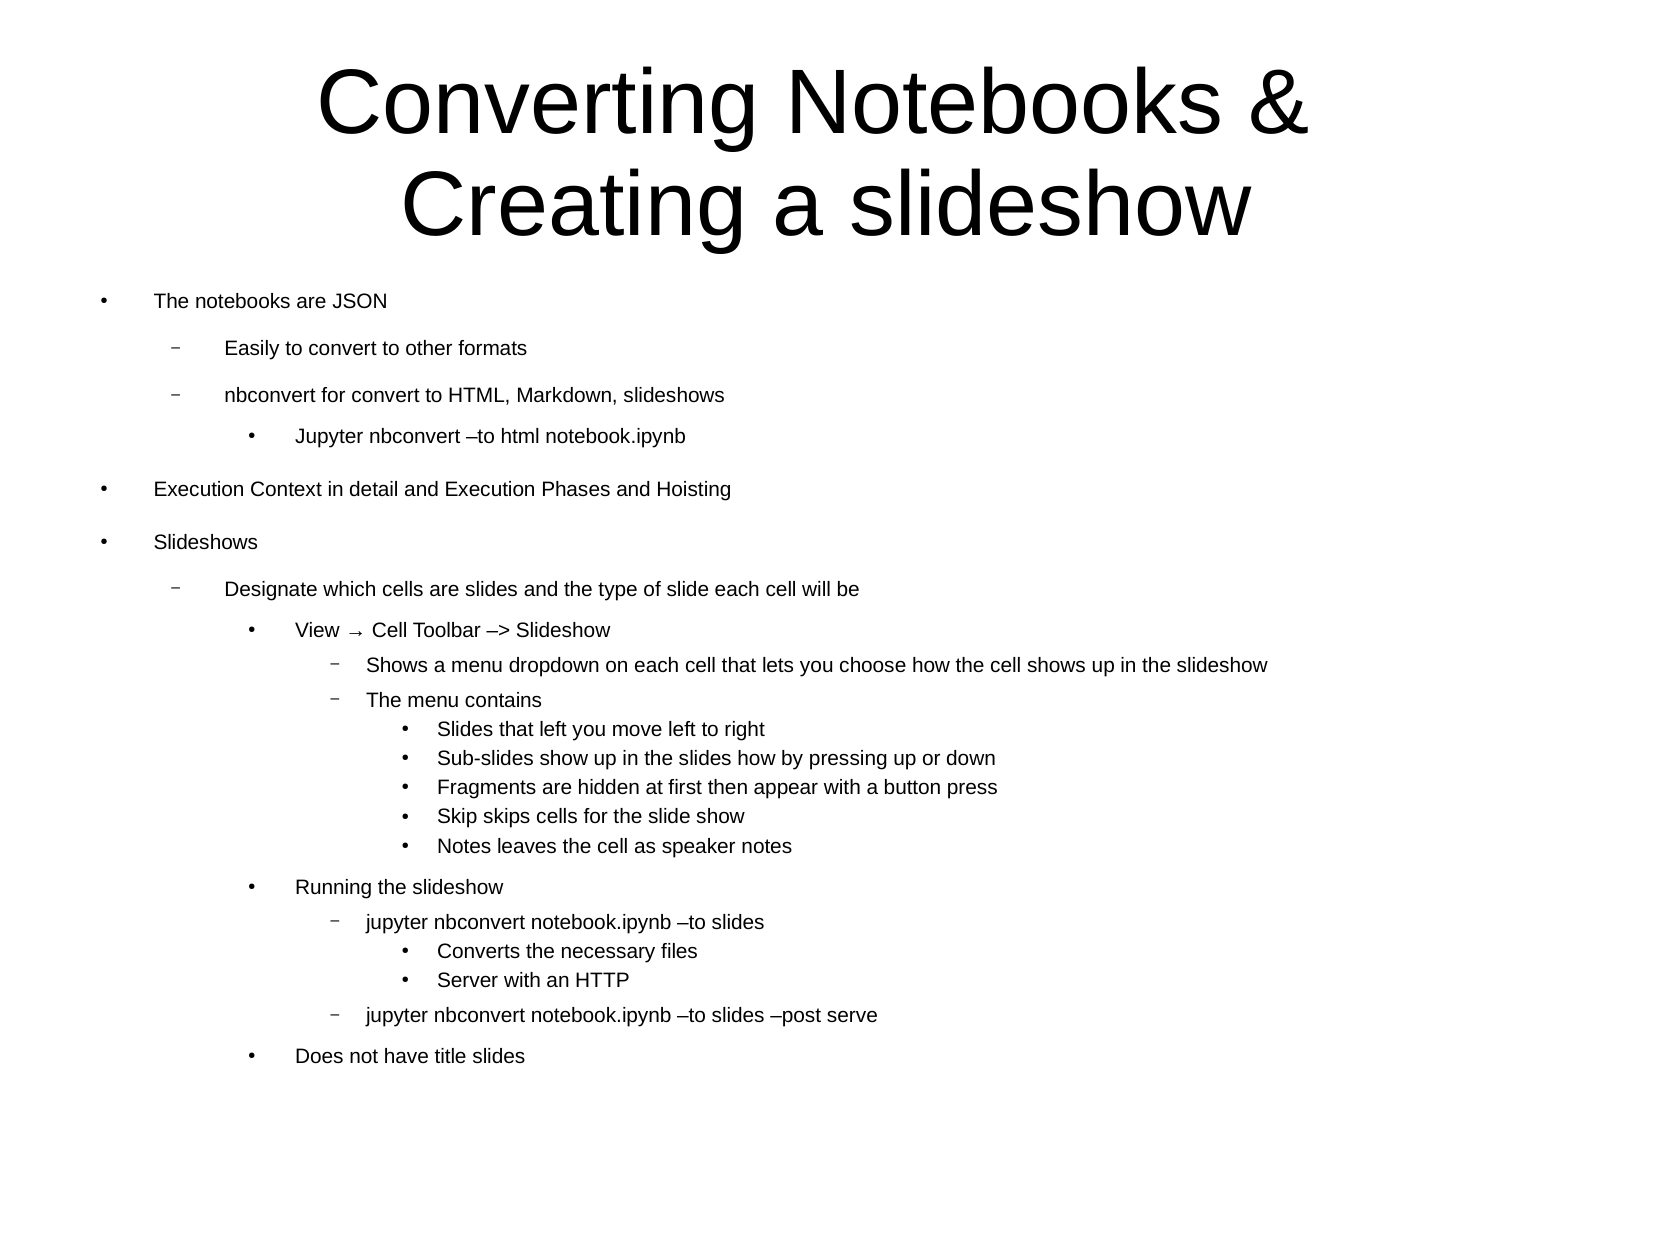

# Converting Notebooks & Creating a slideshow
The notebooks are JSON
Easily to convert to other formats
nbconvert for convert to HTML, Markdown, slideshows
Jupyter nbconvert –to html notebook.ipynb
Execution Context in detail and Execution Phases and Hoisting
Slideshows
Designate which cells are slides and the type of slide each cell will be
View → Cell Toolbar –> Slideshow
Shows a menu dropdown on each cell that lets you choose how the cell shows up in the slideshow
The menu contains
Slides that left you move left to right
Sub-slides show up in the slides how by pressing up or down
Fragments are hidden at first then appear with a button press
Skip skips cells for the slide show
Notes leaves the cell as speaker notes
Running the slideshow
jupyter nbconvert notebook.ipynb –to slides
Converts the necessary files
Server with an HTTP
jupyter nbconvert notebook.ipynb –to slides –post serve
Does not have title slides